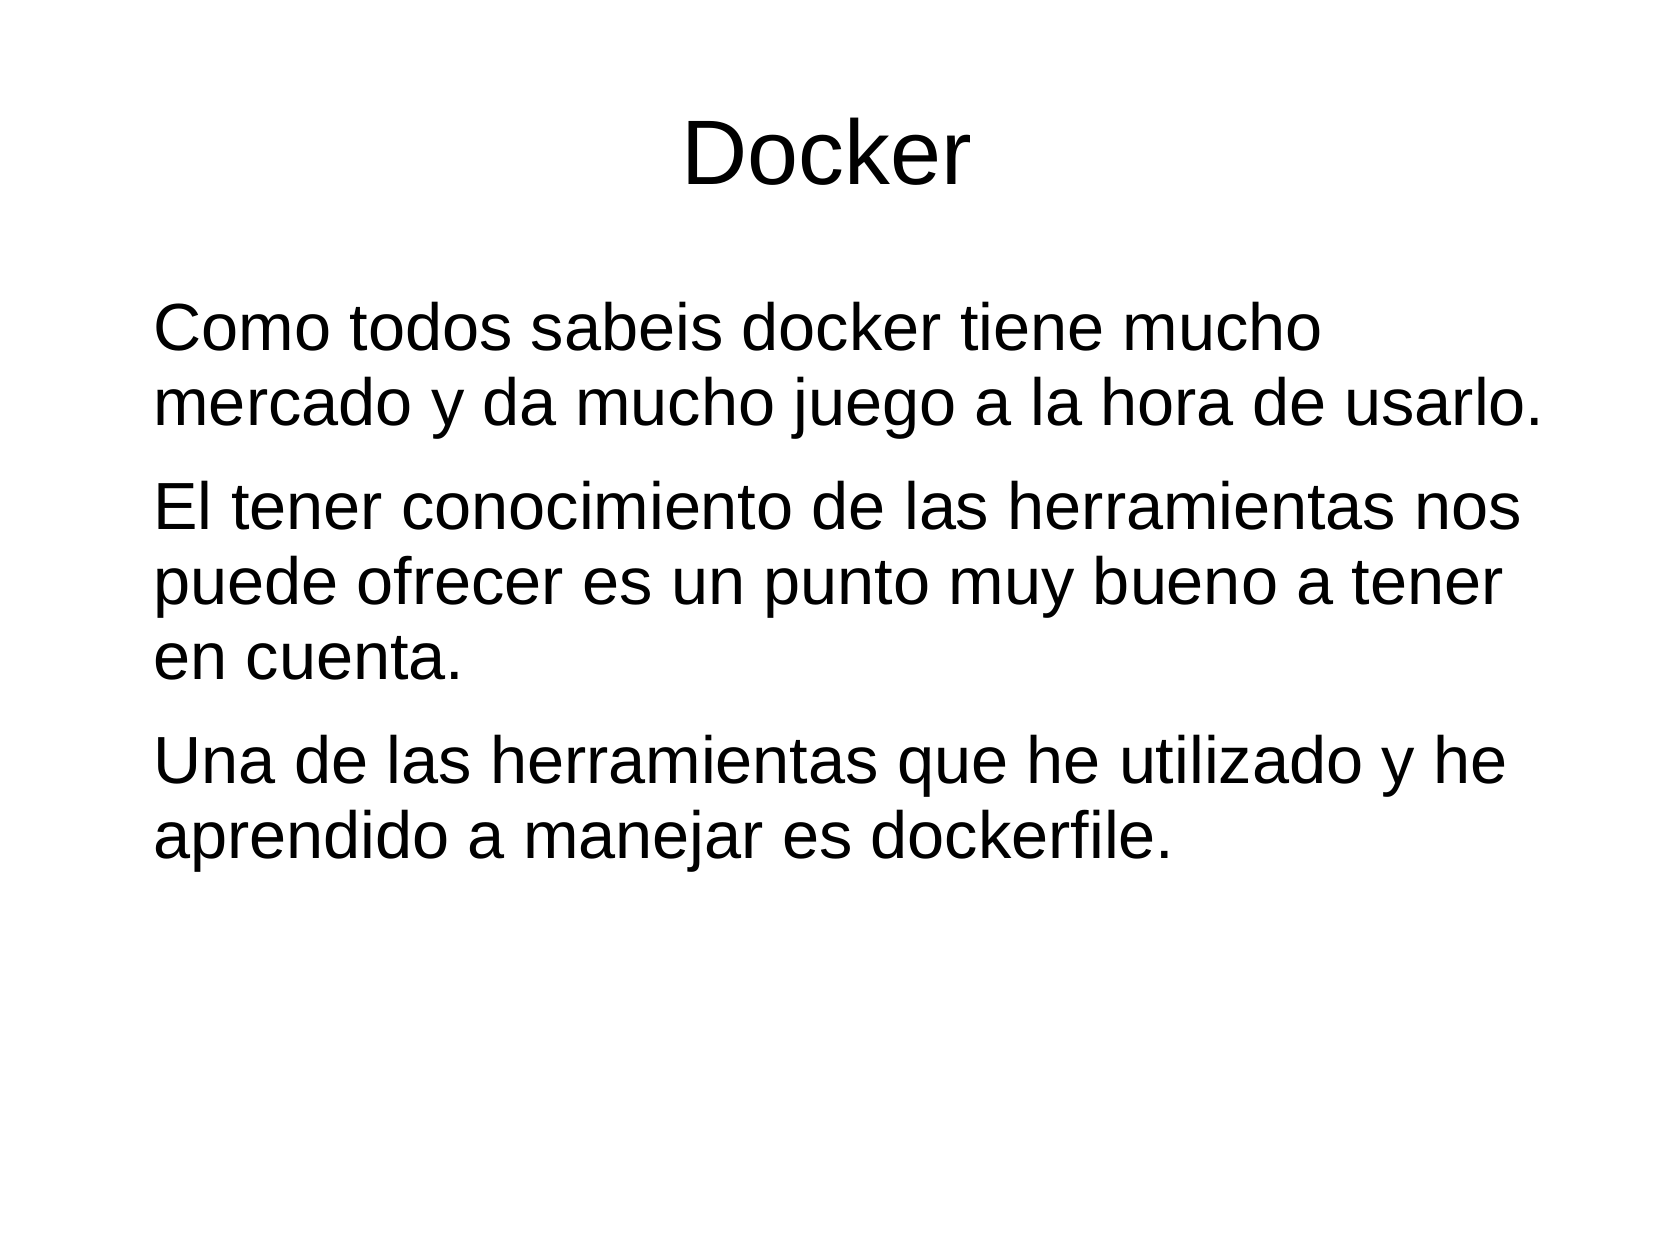

# Docker
Como todos sabeis docker tiene mucho mercado y da mucho juego a la hora de usarlo.
El tener conocimiento de las herramientas nos puede ofrecer es un punto muy bueno a tener en cuenta.
Una de las herramientas que he utilizado y he aprendido a manejar es dockerfile.